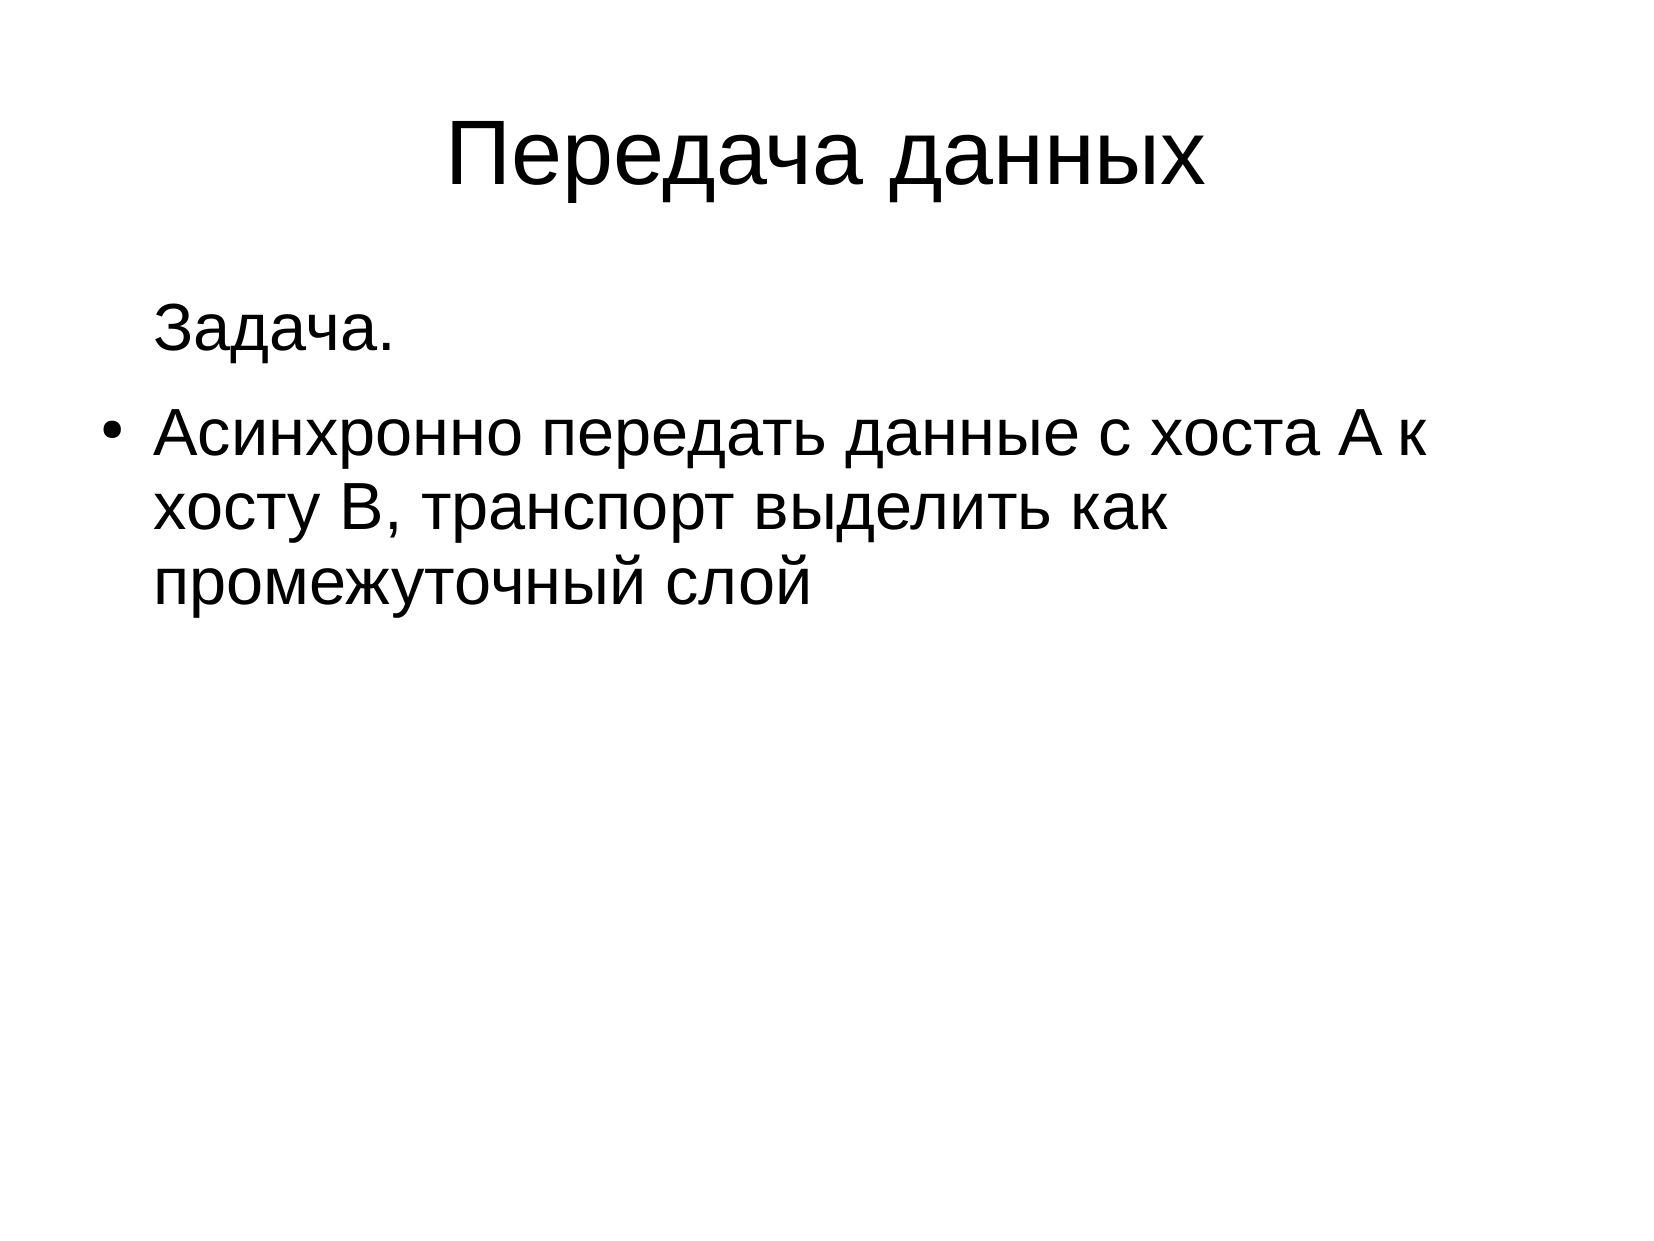

# Передача данных
Задача.
Асинхронно передать данные с хоста A к хосту B, транспорт выделить как промежуточный слой